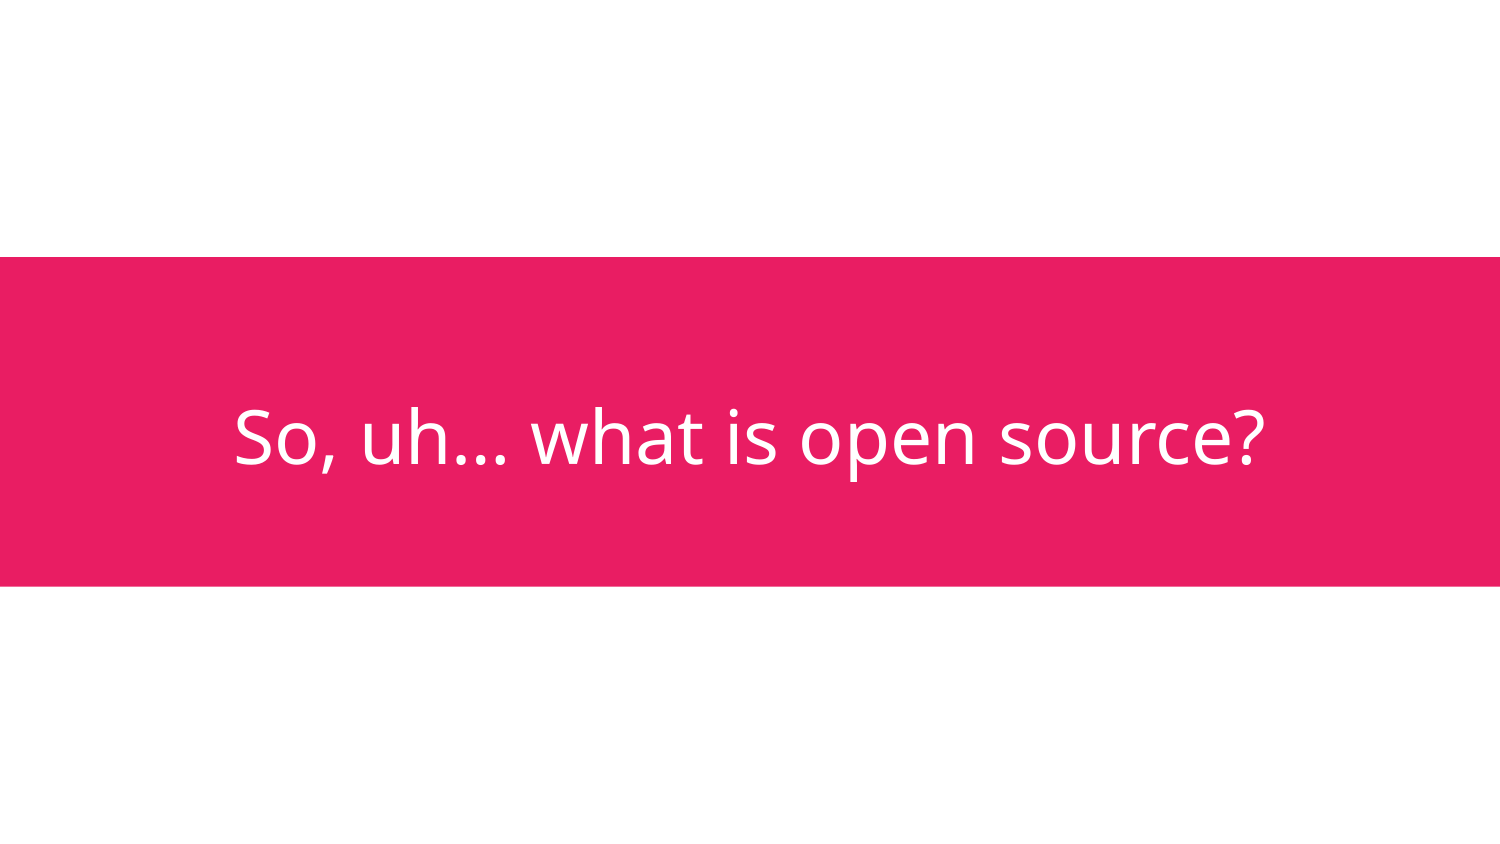

# So, uh… what is open source?